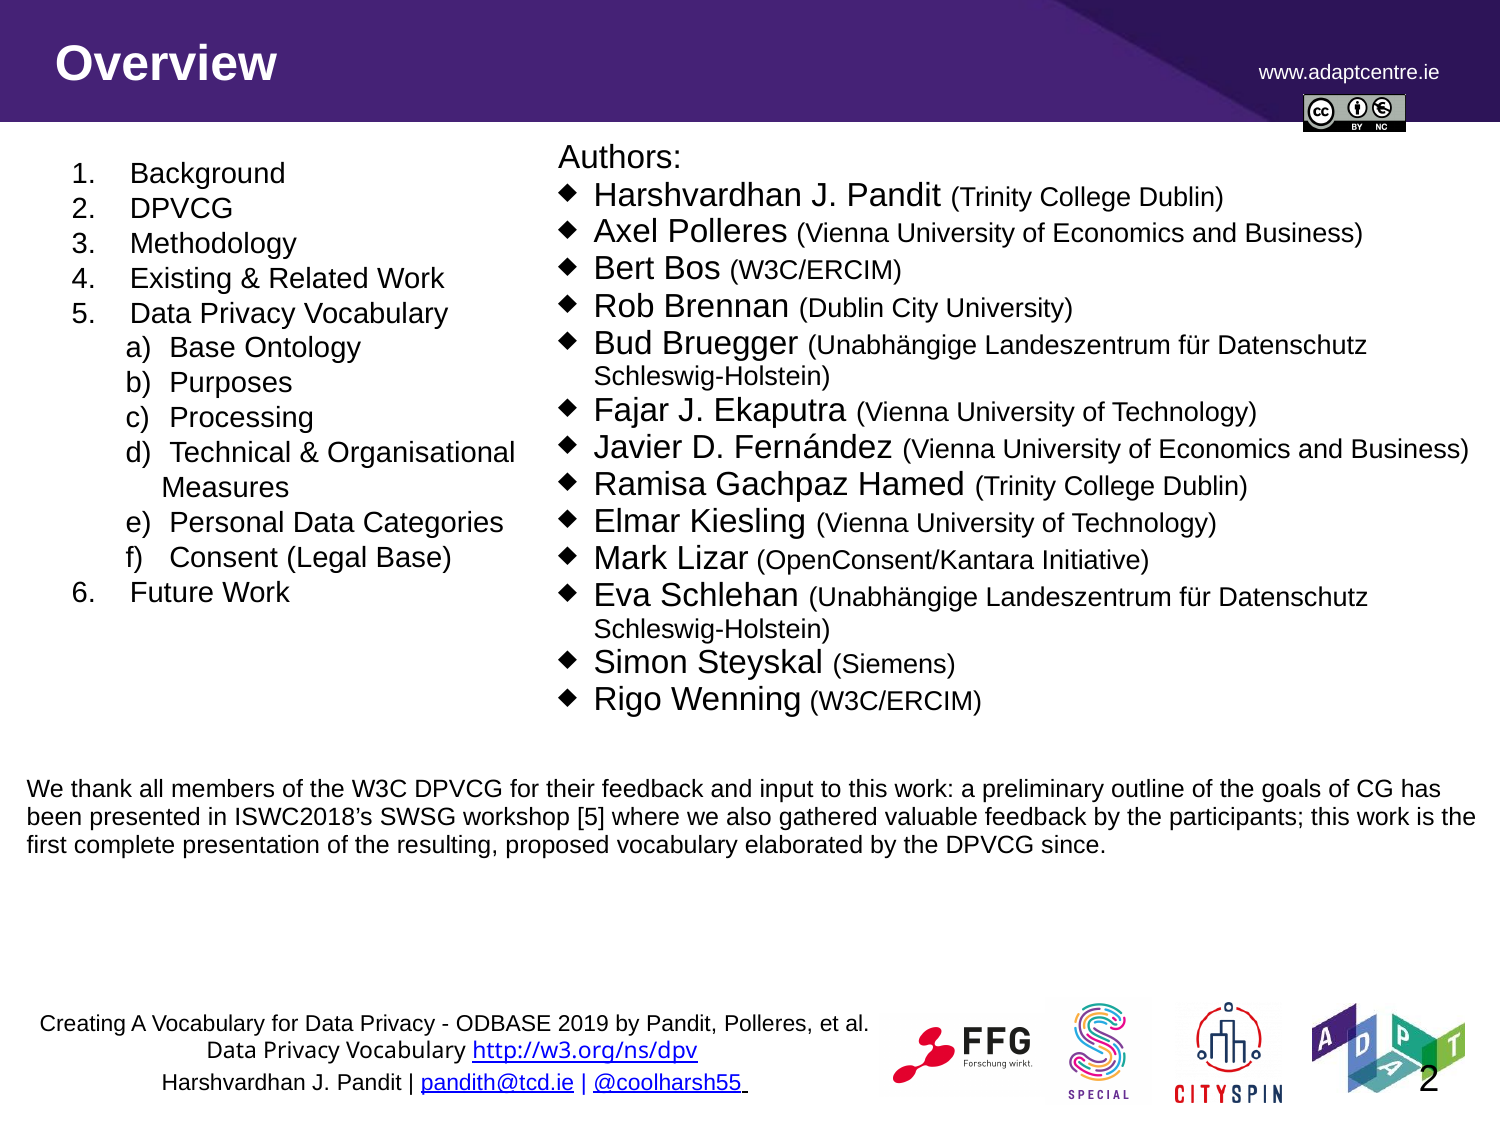

Overview
Authors:
Harshvardhan J. Pandit (Trinity College Dublin)
Axel Polleres (Vienna University of Economics and Business)
Bert Bos (W3C/ERCIM)
Rob Brennan (Dublin City University)
Bud Bruegger (Unabhängige Landeszentrum für Datenschutz Schleswig-Holstein)
Fajar J. Ekaputra (Vienna University of Technology)
Javier D. Fernández (Vienna University of Economics and Business)
Ramisa Gachpaz Hamed (Trinity College Dublin)
Elmar Kiesling (Vienna University of Technology)
Mark Lizar (OpenConsent/Kantara Initiative)
Eva Schlehan (Unabhängige Landeszentrum für Datenschutz Schleswig-Holstein)
Simon Steyskal (Siemens)
Rigo Wenning (W3C/ERCIM)
Background
DPVCG
Methodology
Existing & Related Work
Data Privacy Vocabulary
 Base Ontology
 Purposes
 Processing
 Technical & Organisational
Measures
 Personal Data Categories
 Consent (Legal Base)
Future Work
We thank all members of the W3C DPVCG for their feedback and input to this work: a preliminary outline of the goals of CG has been presented in ISWC2018’s SWSG workshop [5] where we also gathered valuable feedback by the participants; this work is the first complete presentation of the resulting, proposed vocabulary elaborated by the DPVCG since.